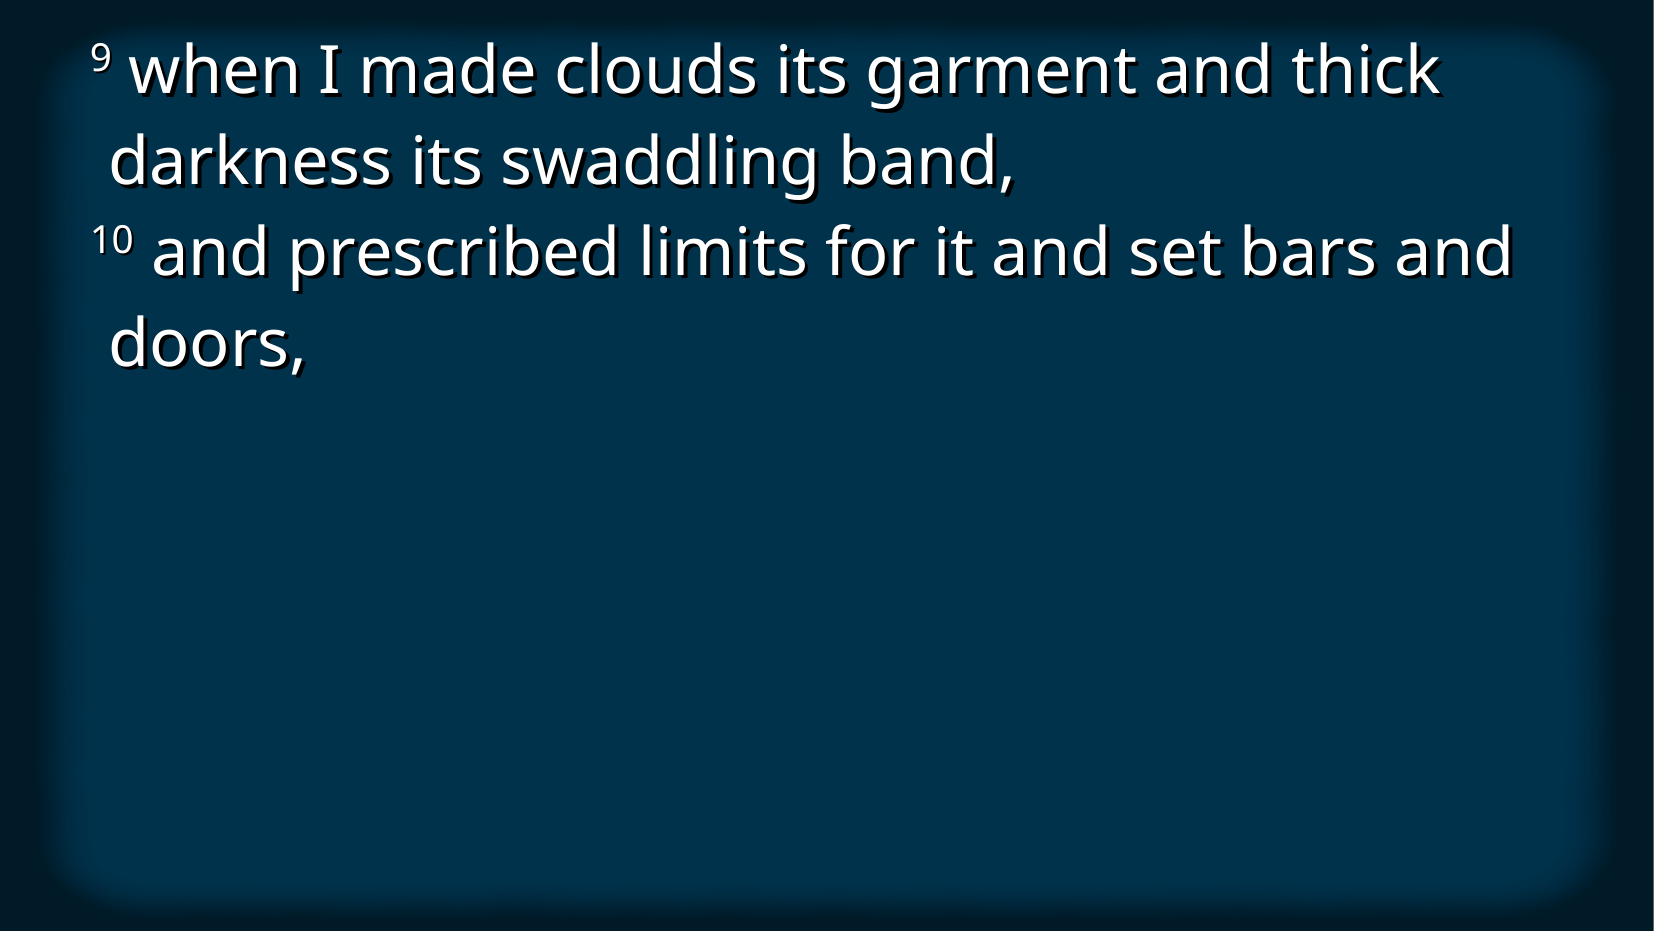

9 when I made clouds its garment and thick darkness its swaddling band,
10 and prescribed limits for it and set bars and doors,